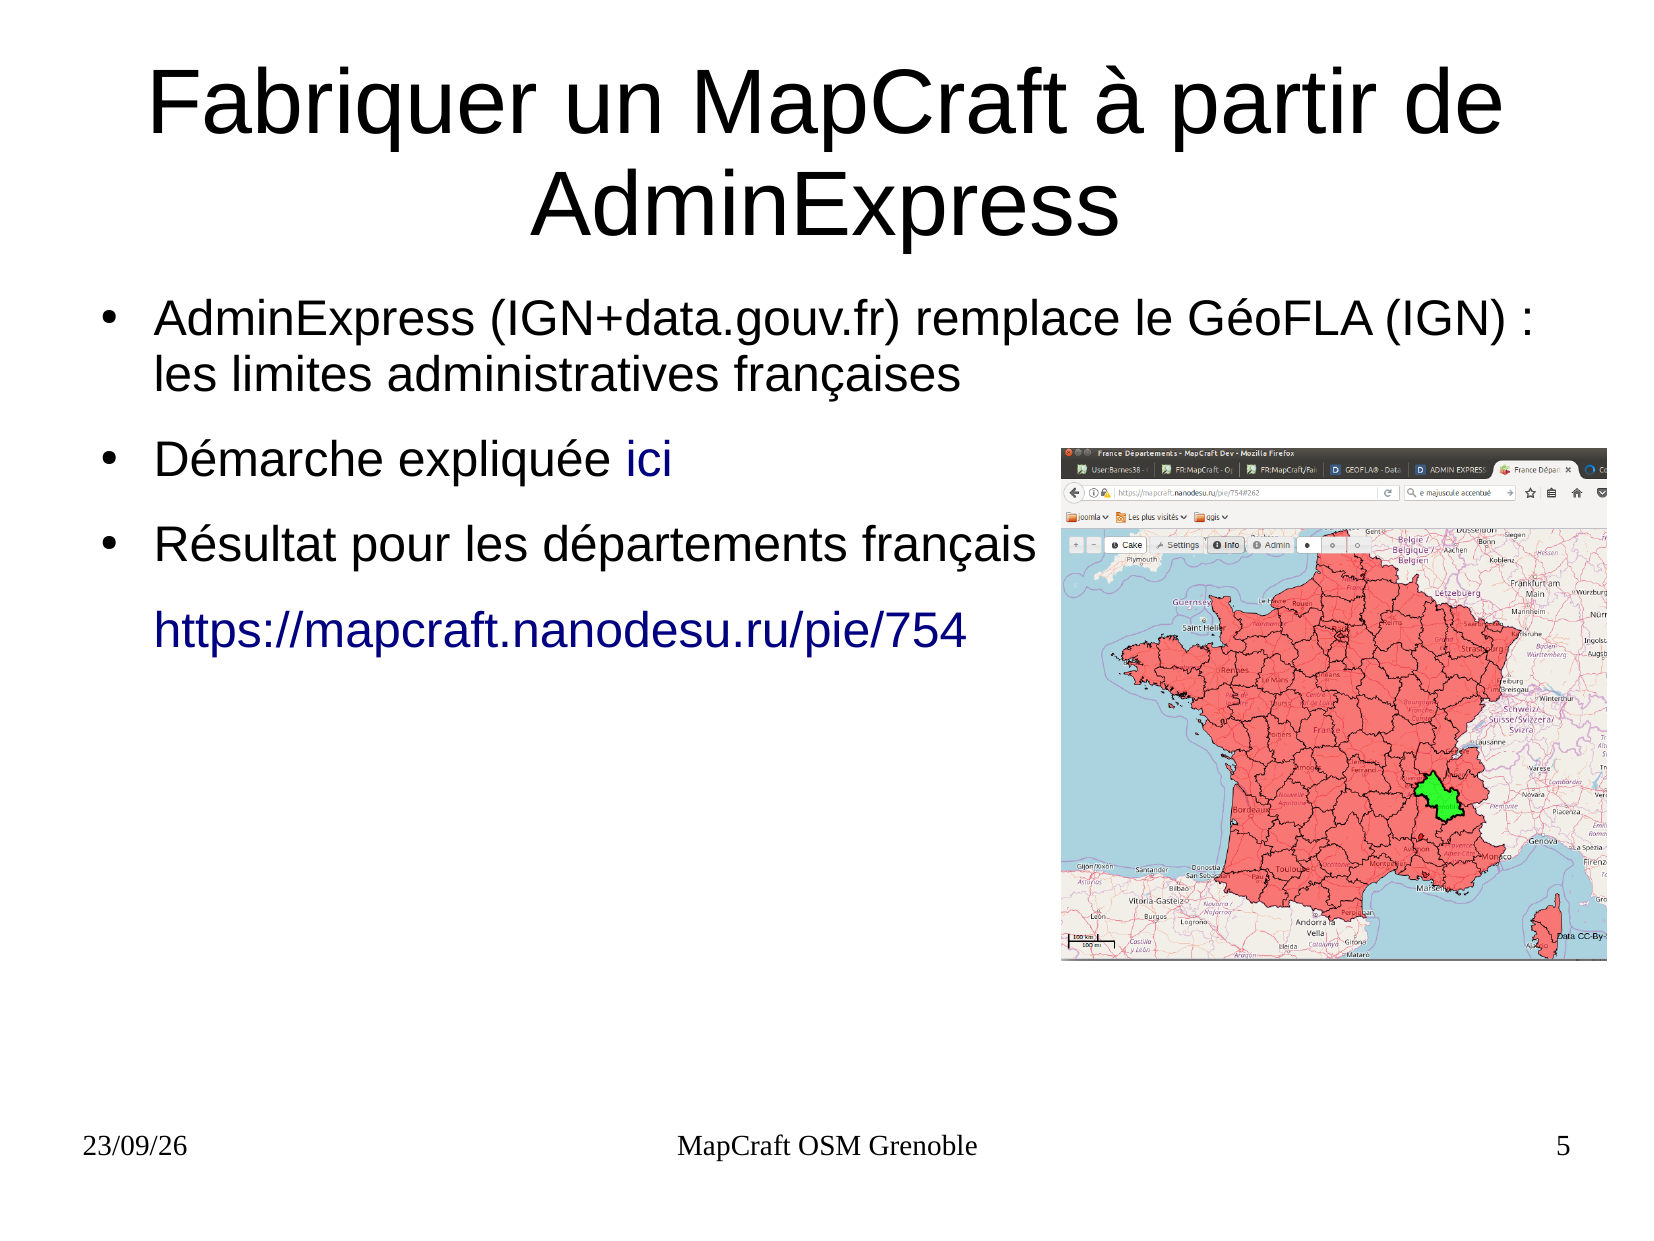

# Fabriquer un MapCraft à partir de AdminExpress
AdminExpress (IGN+data.gouv.fr) remplace le GéoFLA (IGN) : les limites administratives françaises
Démarche expliquée ici
Résultat pour les départements français
https://mapcraft.nanodesu.ru/pie/754
MapCraft OSM Grenoble
5